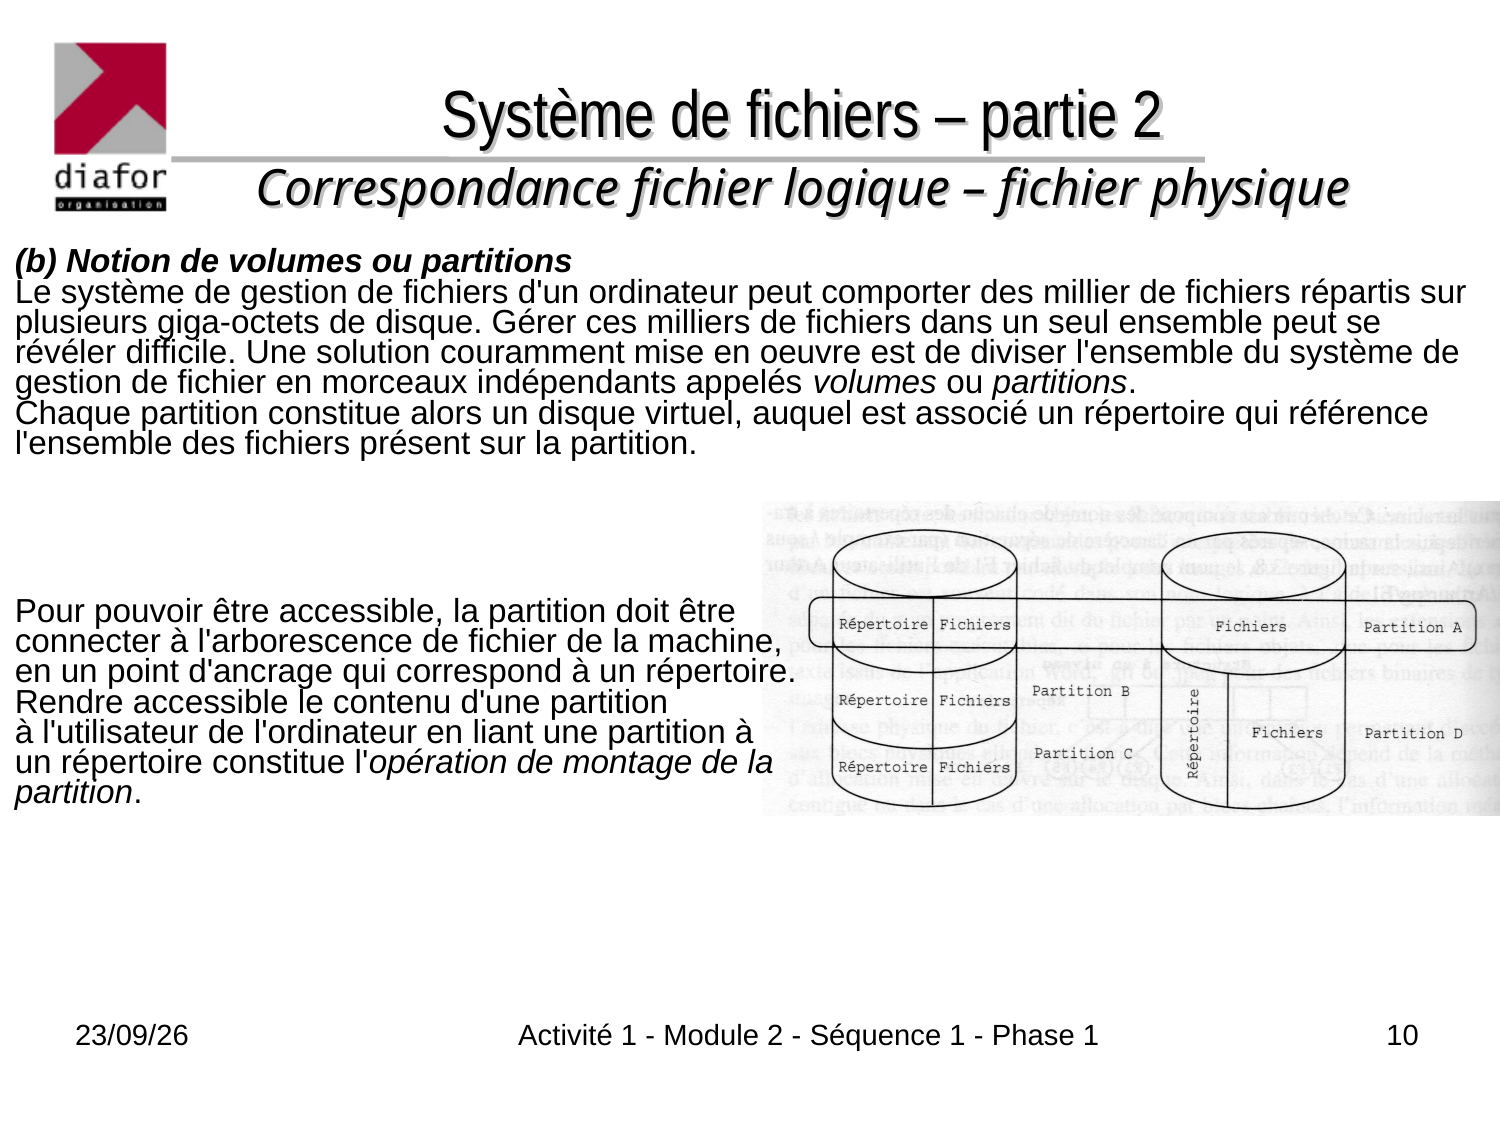

# Système de fichiers – partie 2 Correspondance fichier logique – fichier physique
(b) Notion de volumes ou partitions
Le système de gestion de fichiers d'un ordinateur peut comporter des millier de fichiers répartis sur
plusieurs giga-octets de disque. Gérer ces milliers de fichiers dans un seul ensemble peut se
révéler difficile. Une solution couramment mise en oeuvre est de diviser l'ensemble du système de
gestion de fichier en morceaux indépendants appelés volumes ou partitions.
Chaque partition constitue alors un disque virtuel, auquel est associé un répertoire qui référence
l'ensemble des fichiers présent sur la partition.
Pour pouvoir être accessible, la partition doit être
connecter à l'arborescence de fichier de la machine,
en un point d'ancrage qui correspond à un répertoire.
Rendre accessible le contenu d'une partition
à l'utilisateur de l'ordinateur en liant une partition à
un répertoire constitue l'opération de montage de la
partition.
Activité 1 - Module 2 - Séquence 1 - Phase 1
10